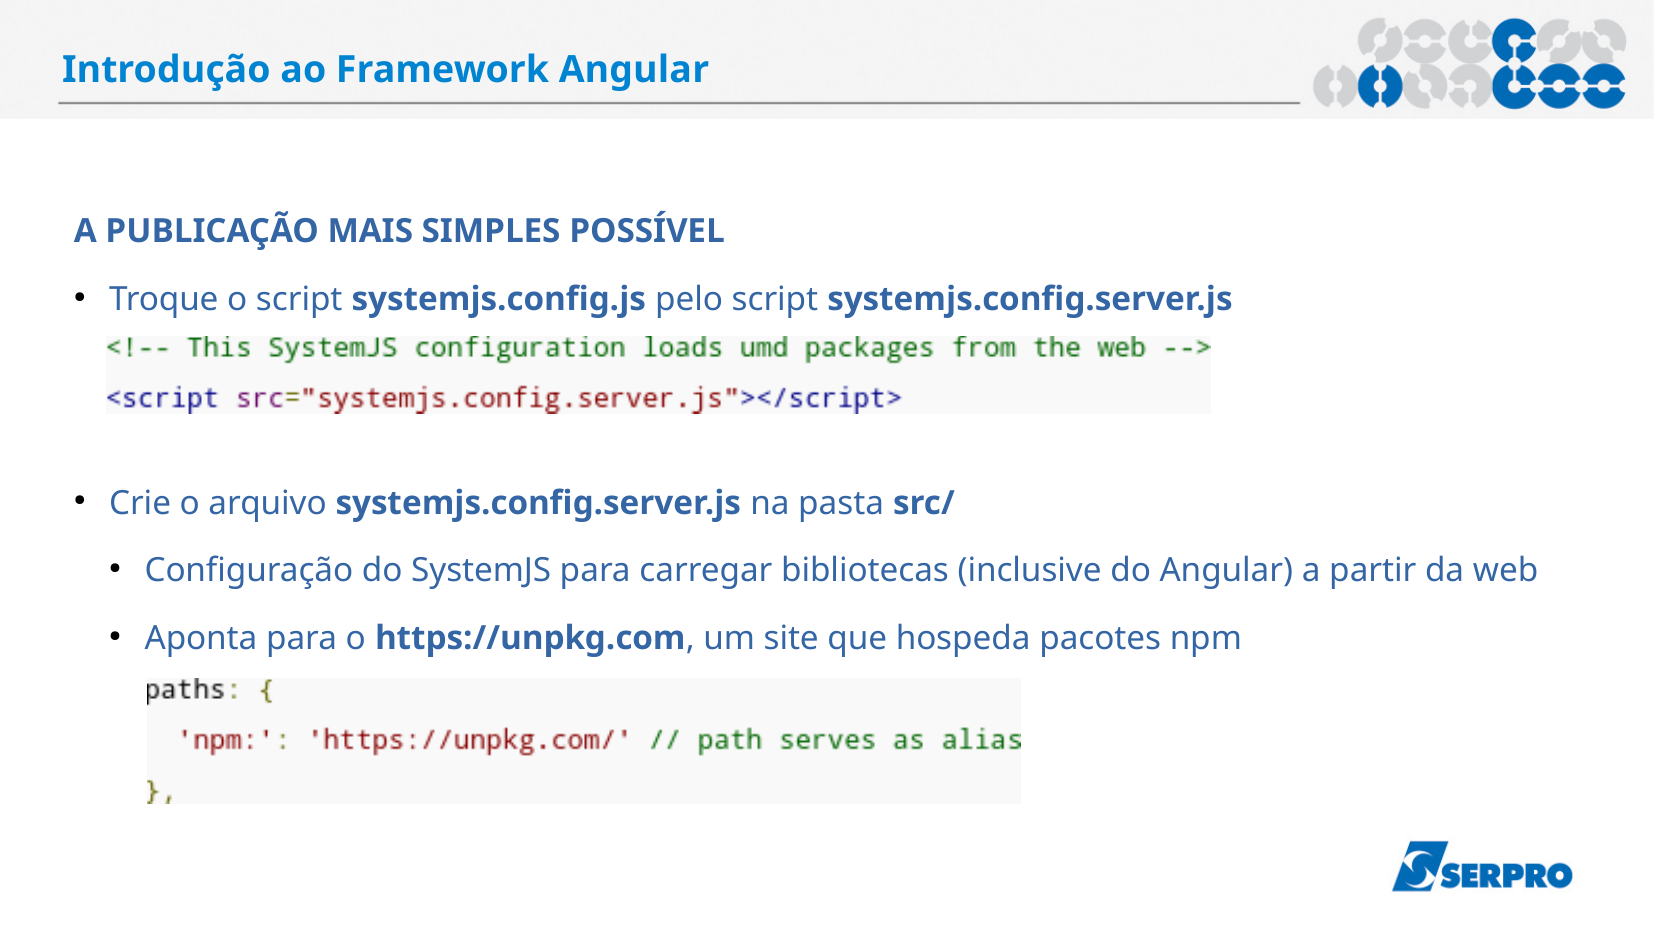

Introdução ao Framework Angular
A PUBLICAÇÃO MAIS SIMPLES POSSÍVEL
Troque o script systemjs.config.js pelo script systemjs.config.server.js
Crie o arquivo systemjs.config.server.js na pasta src/
Configuração do SystemJS para carregar bibliotecas (inclusive do Angular) a partir da web
Aponta para o https://unpkg.com, um site que hospeda pacotes npm